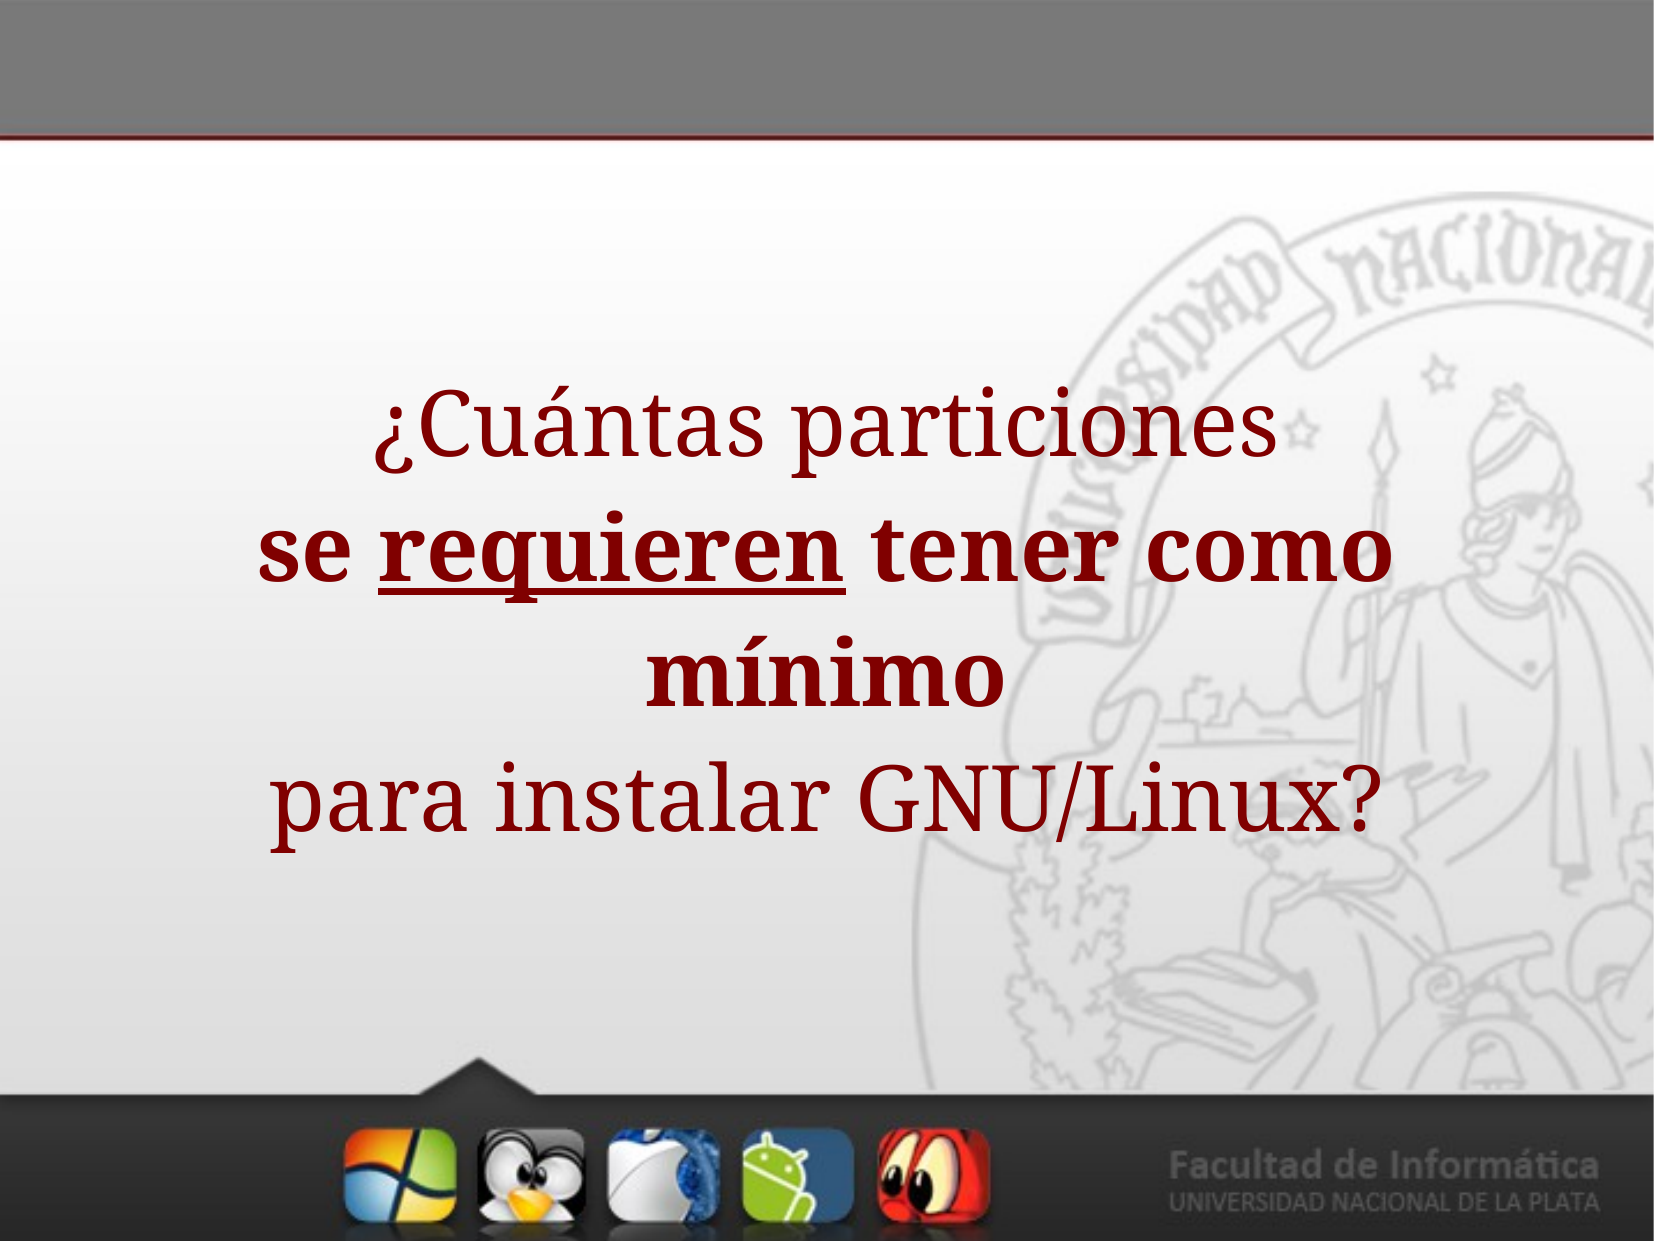

# ¿Cuántas particiones
se requieren tener como mínimo
para instalar GNU/Linux?